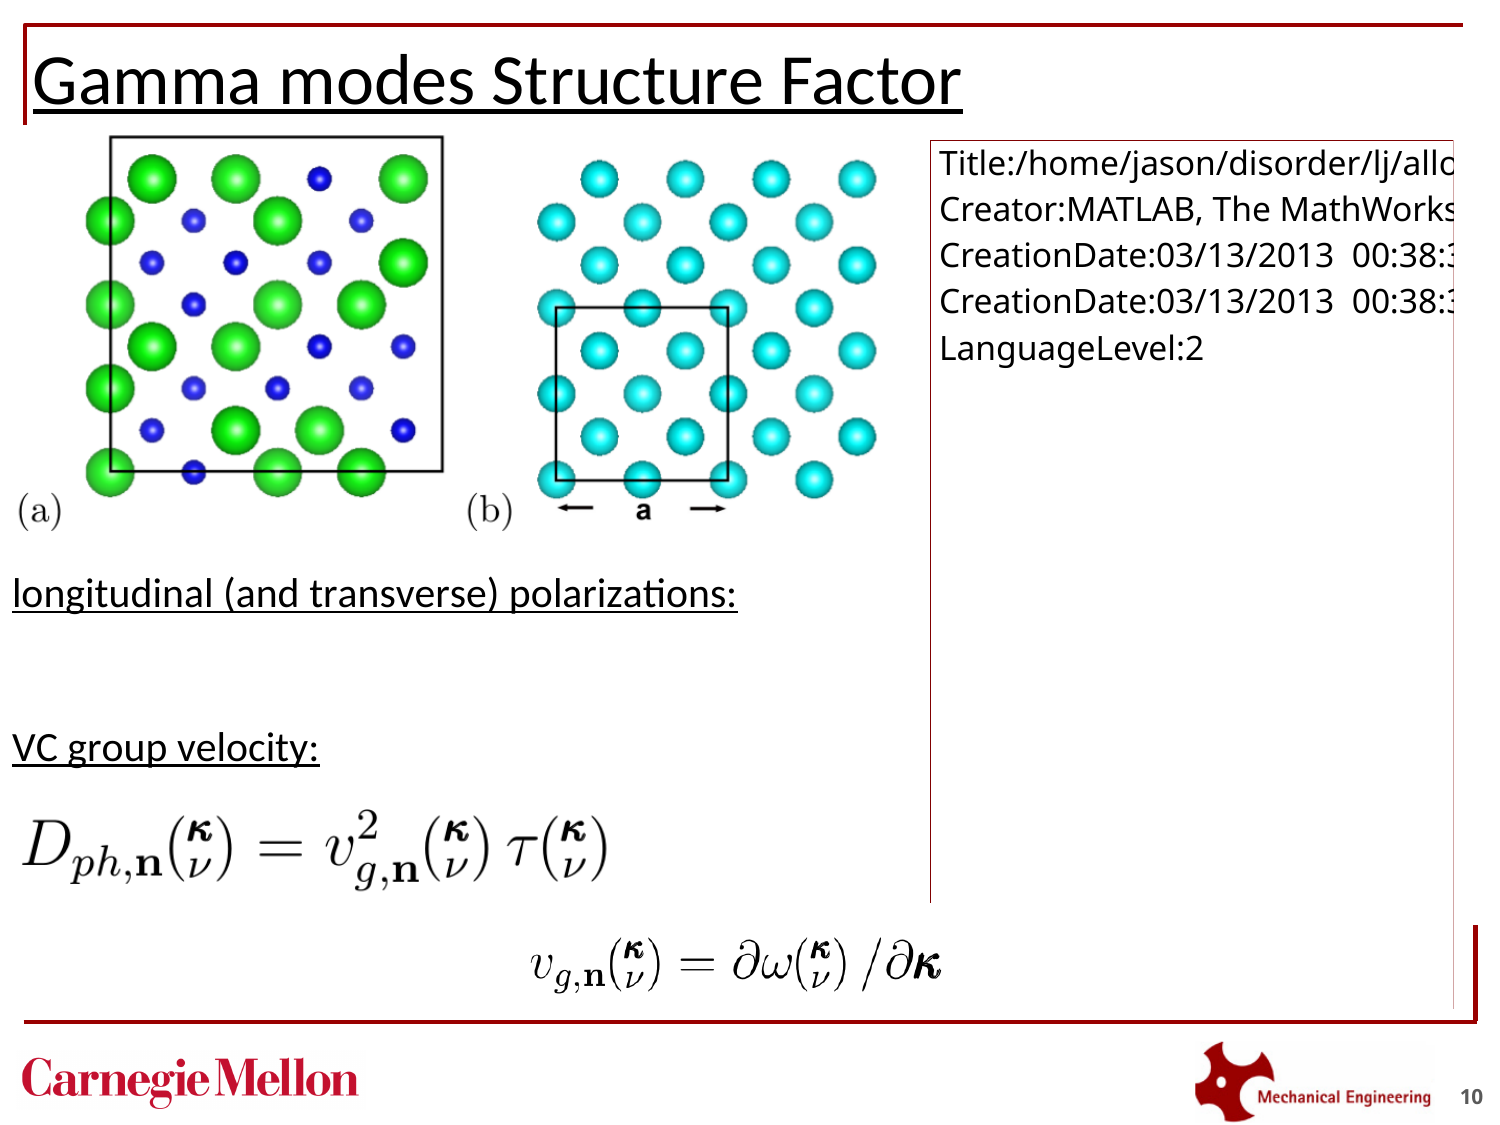

# Gamma modes Structure Factor
longitudinal (and transverse) polarizations:
VC group velocity: